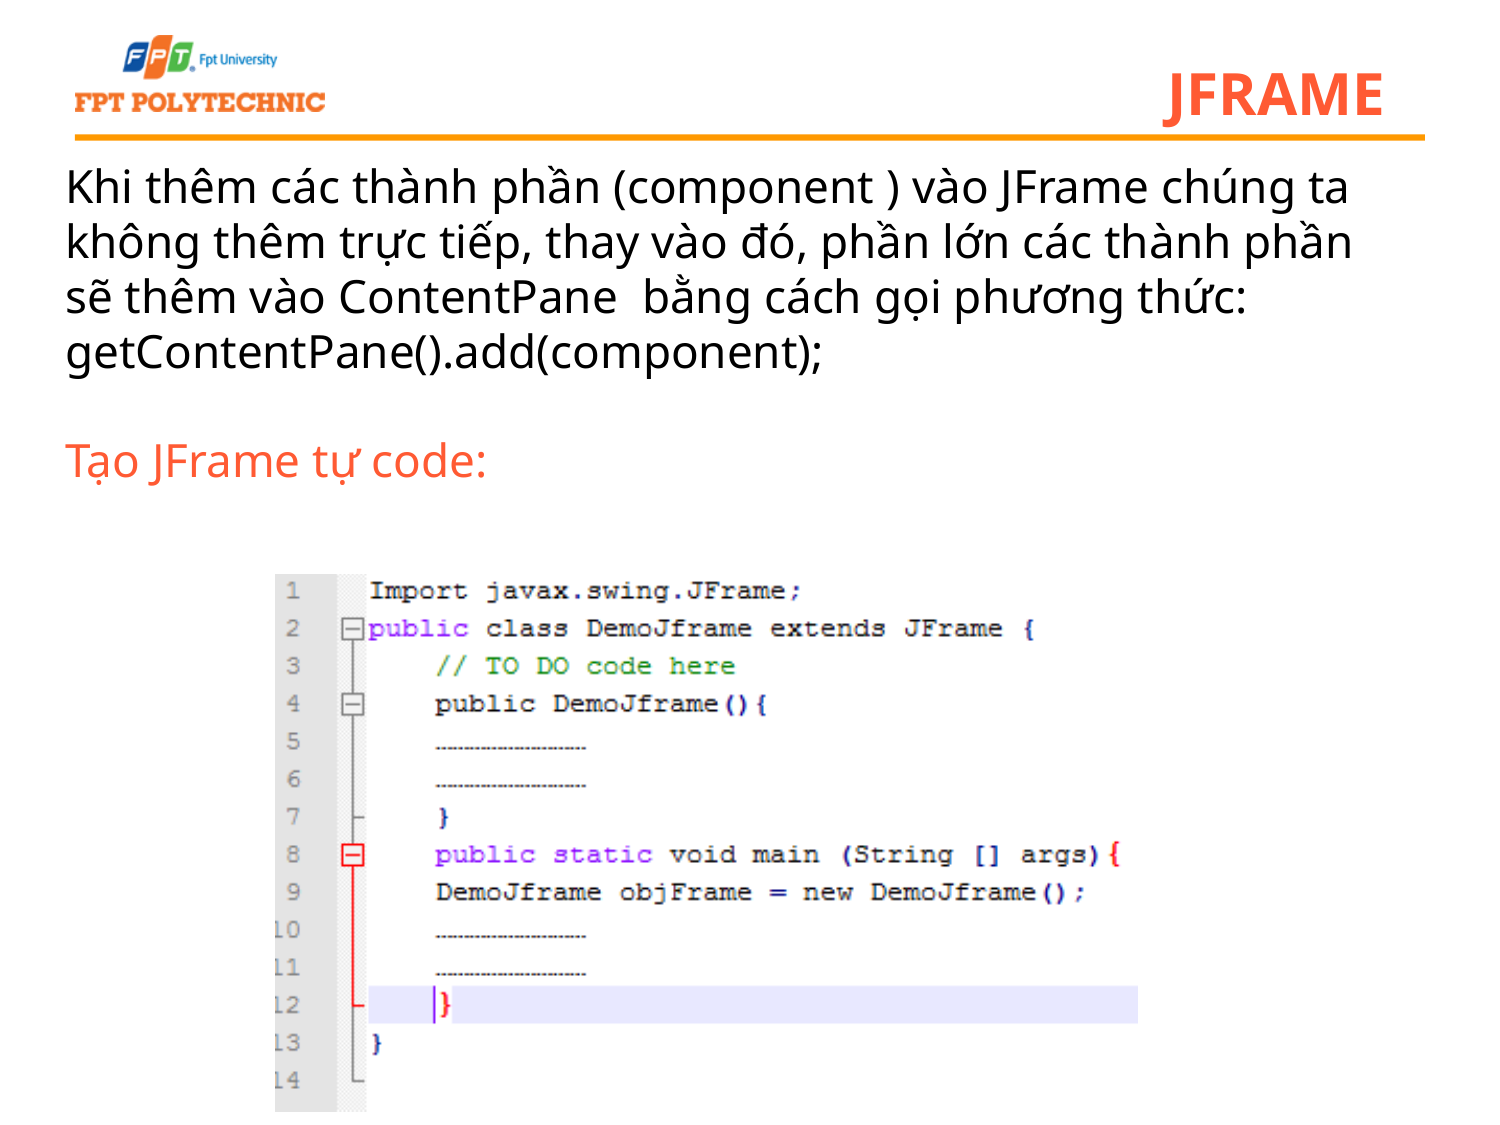

JFrame
# Khi thêm các thành phần (component ) vào JFrame chúng ta không thêm trực tiếp, thay vào đó, phần lớn các thành phần sẽ thêm vào ContentPane  bằng cách gọi phương thức:
getContentPane().add(component);
Tạo JFrame tự code: